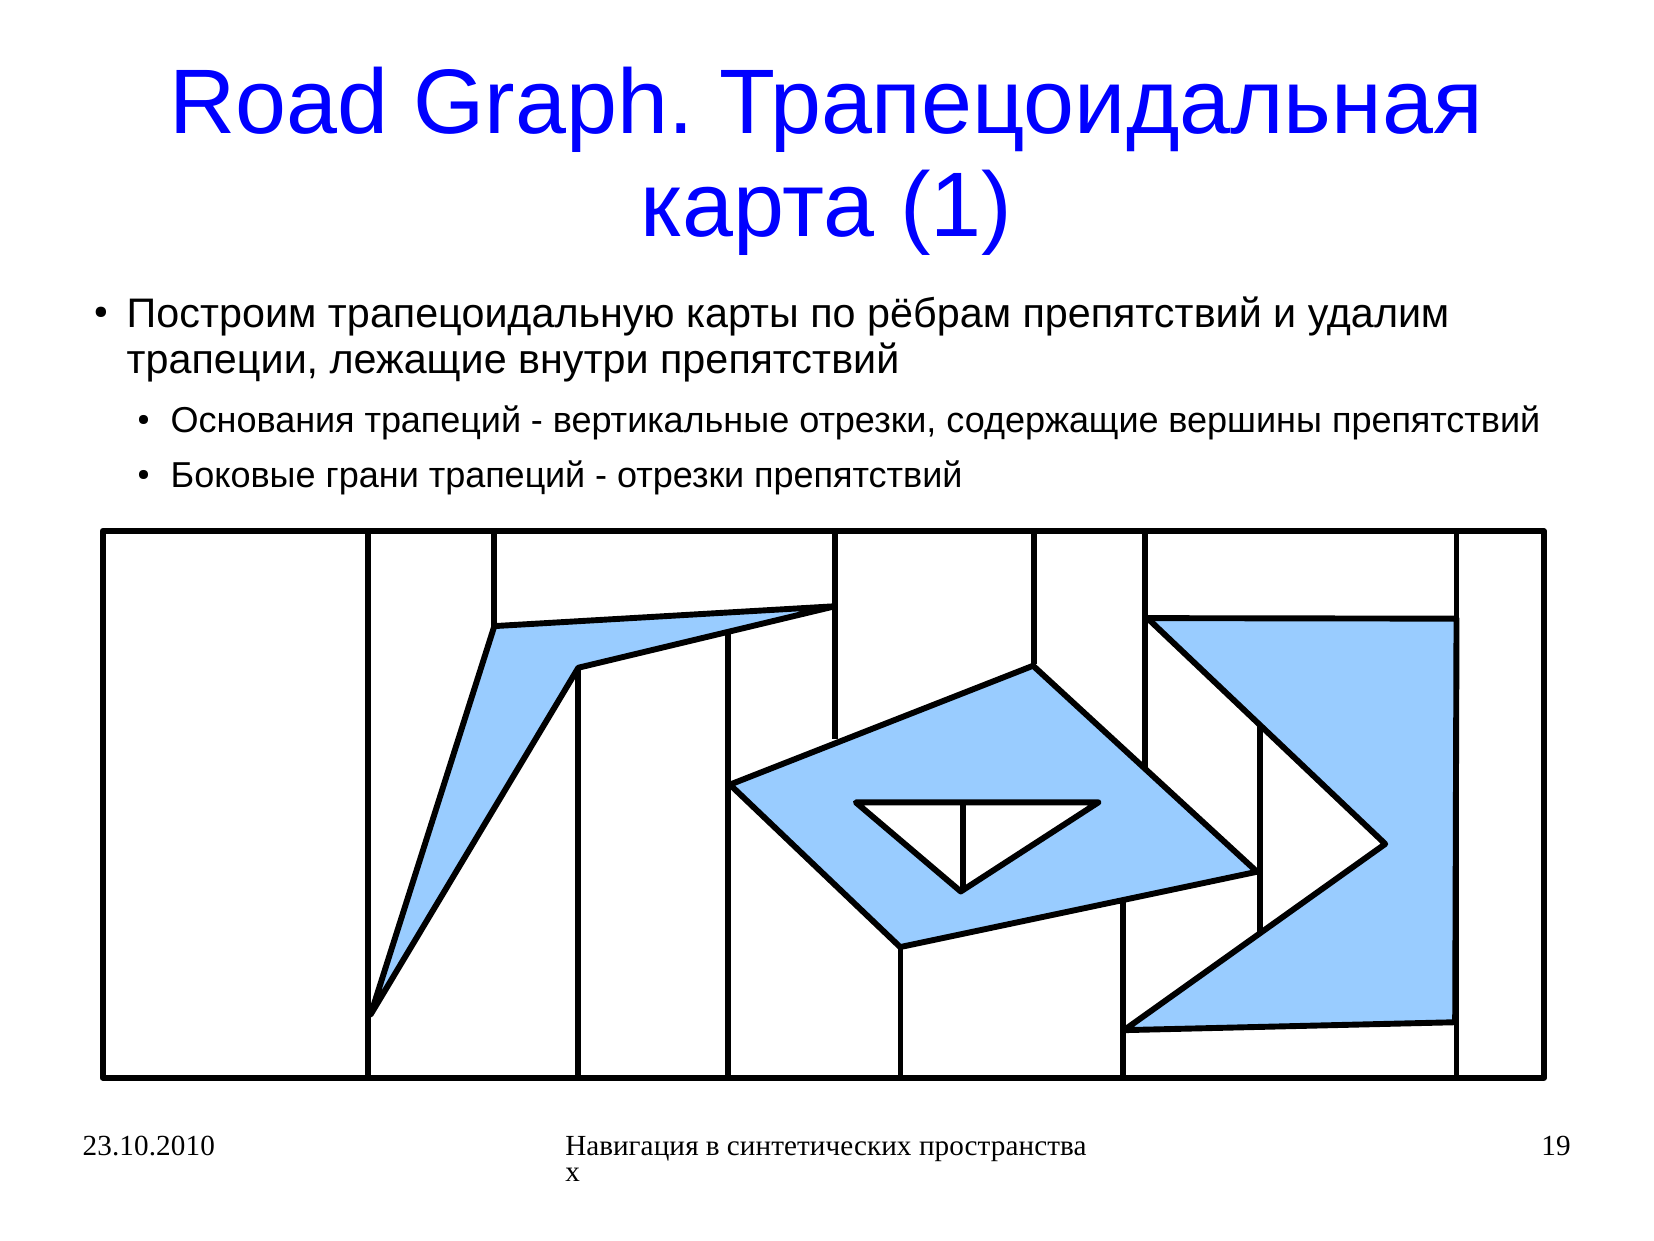

# Road Graph. Трапецоидальная карта (1)
Построим трапецоидальную карты по рёбрам препятствий и удалим трапеции, лежащие внутри препятствий
Основания трапеций - вертикальные отрезки, содержащие вершины препятствий
Боковые грани трапеций - отрезки препятствий
23.10.2010
Навигация в синтетических пространствах
19